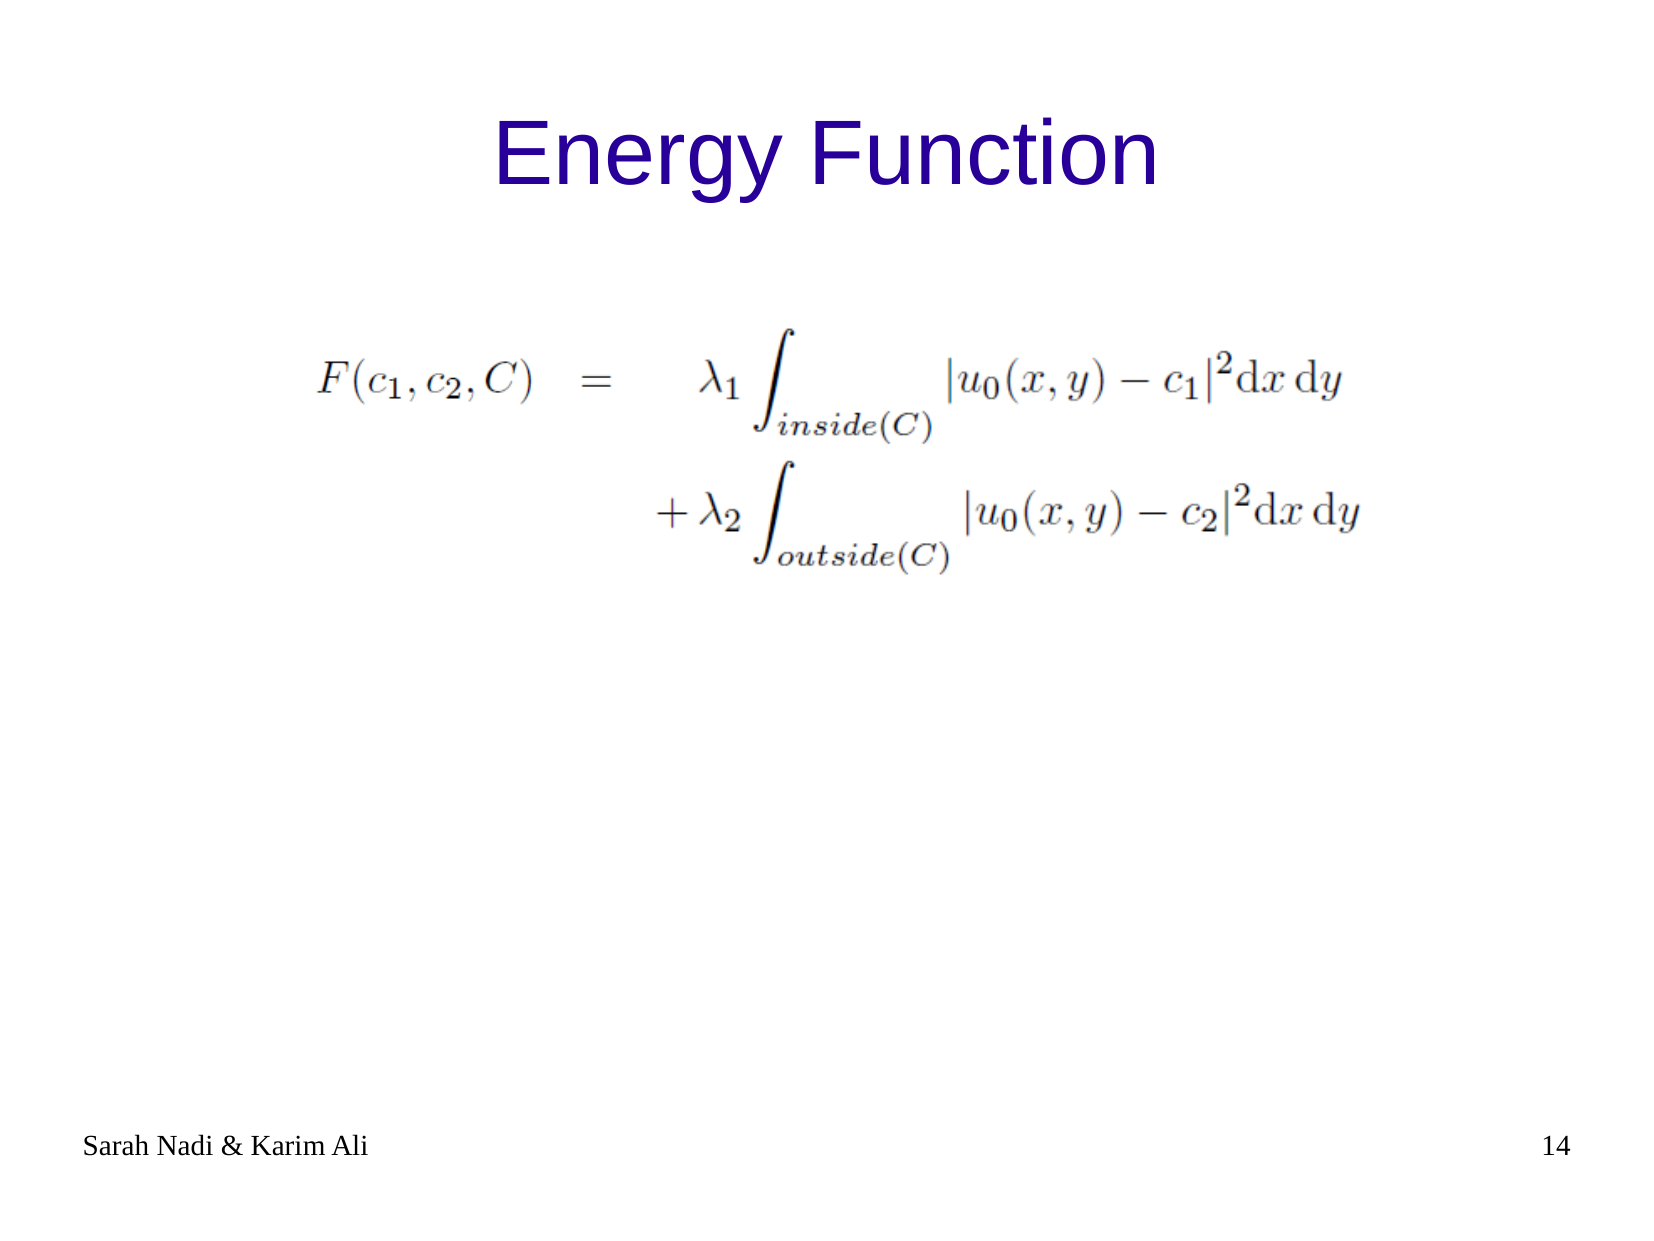

# Energy Function
Sarah Nadi & Karim Ali
14